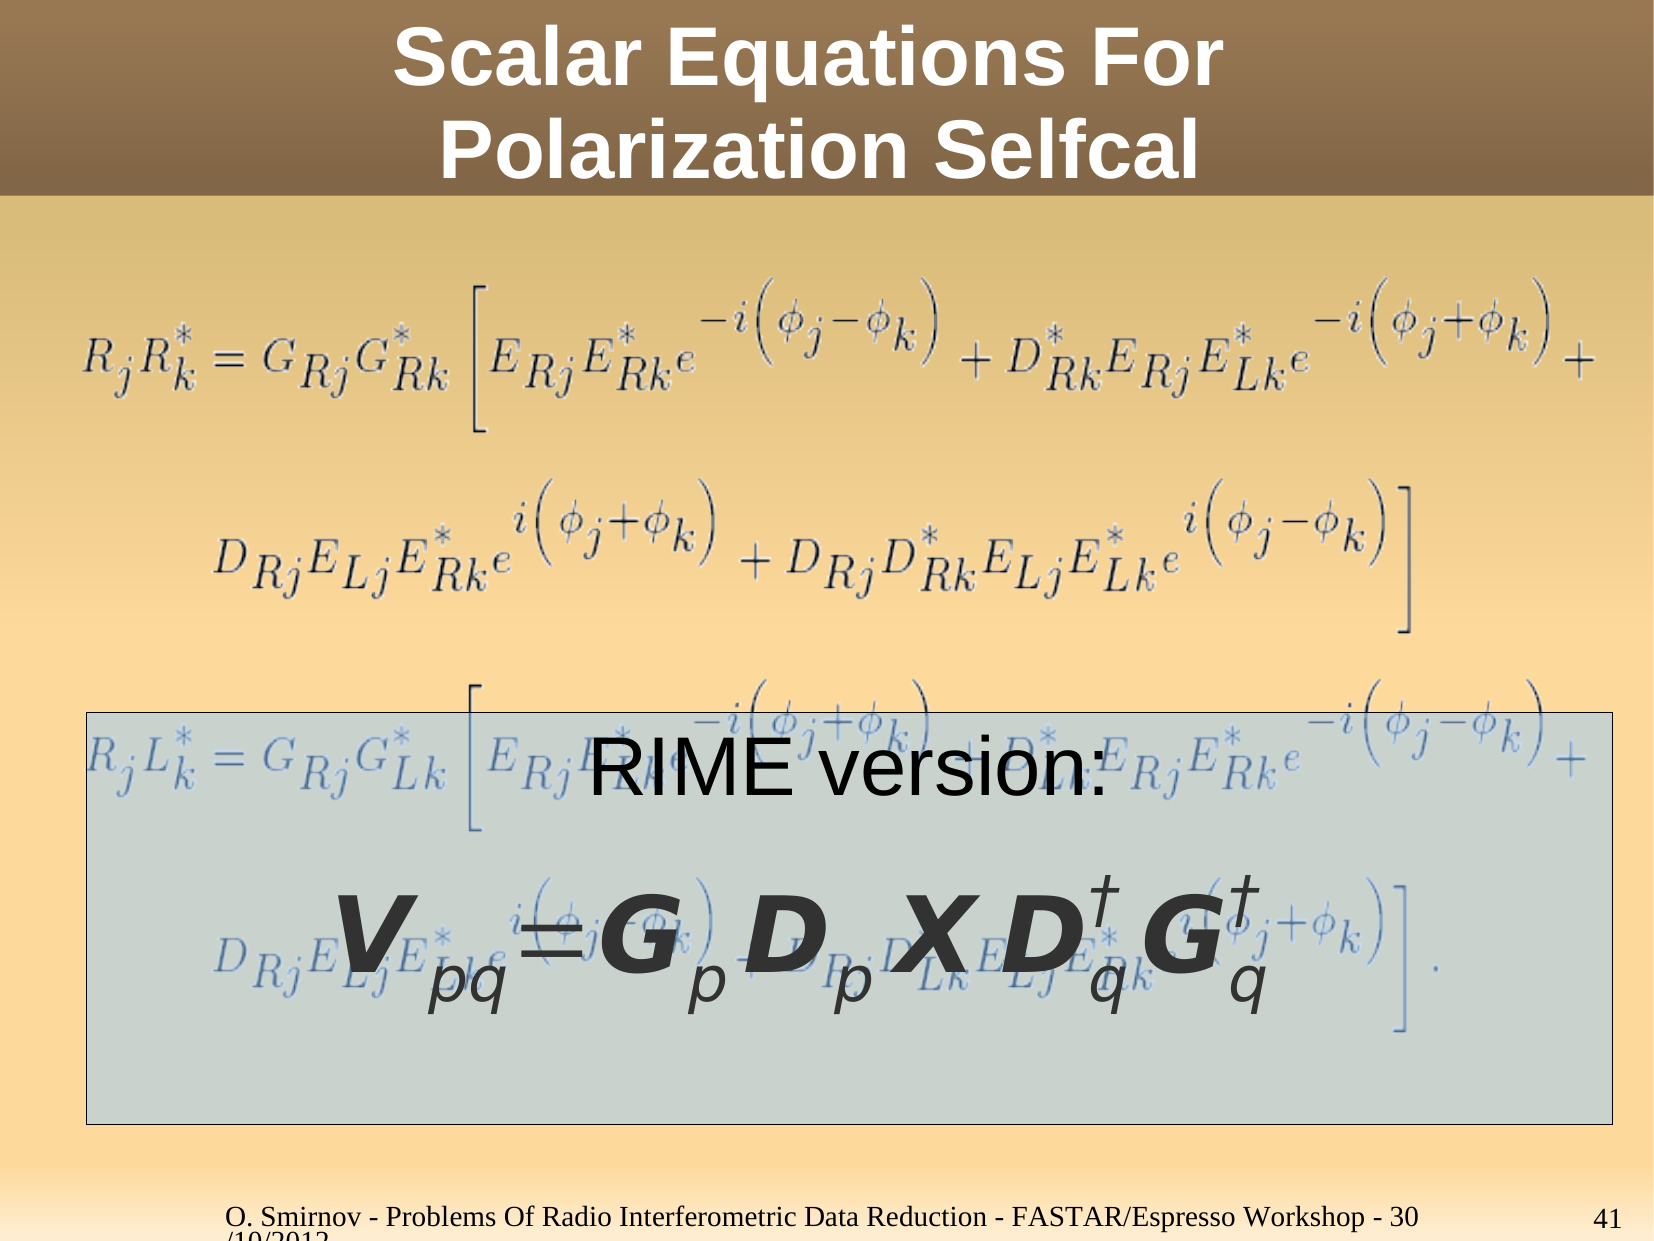

# Scalar Equations For Polarization Selfcal
RIME version:
O. Smirnov - Problems Of Radio Interferometric Data Reduction - FASTAR/Espresso Workshop - 30/10/2012
41